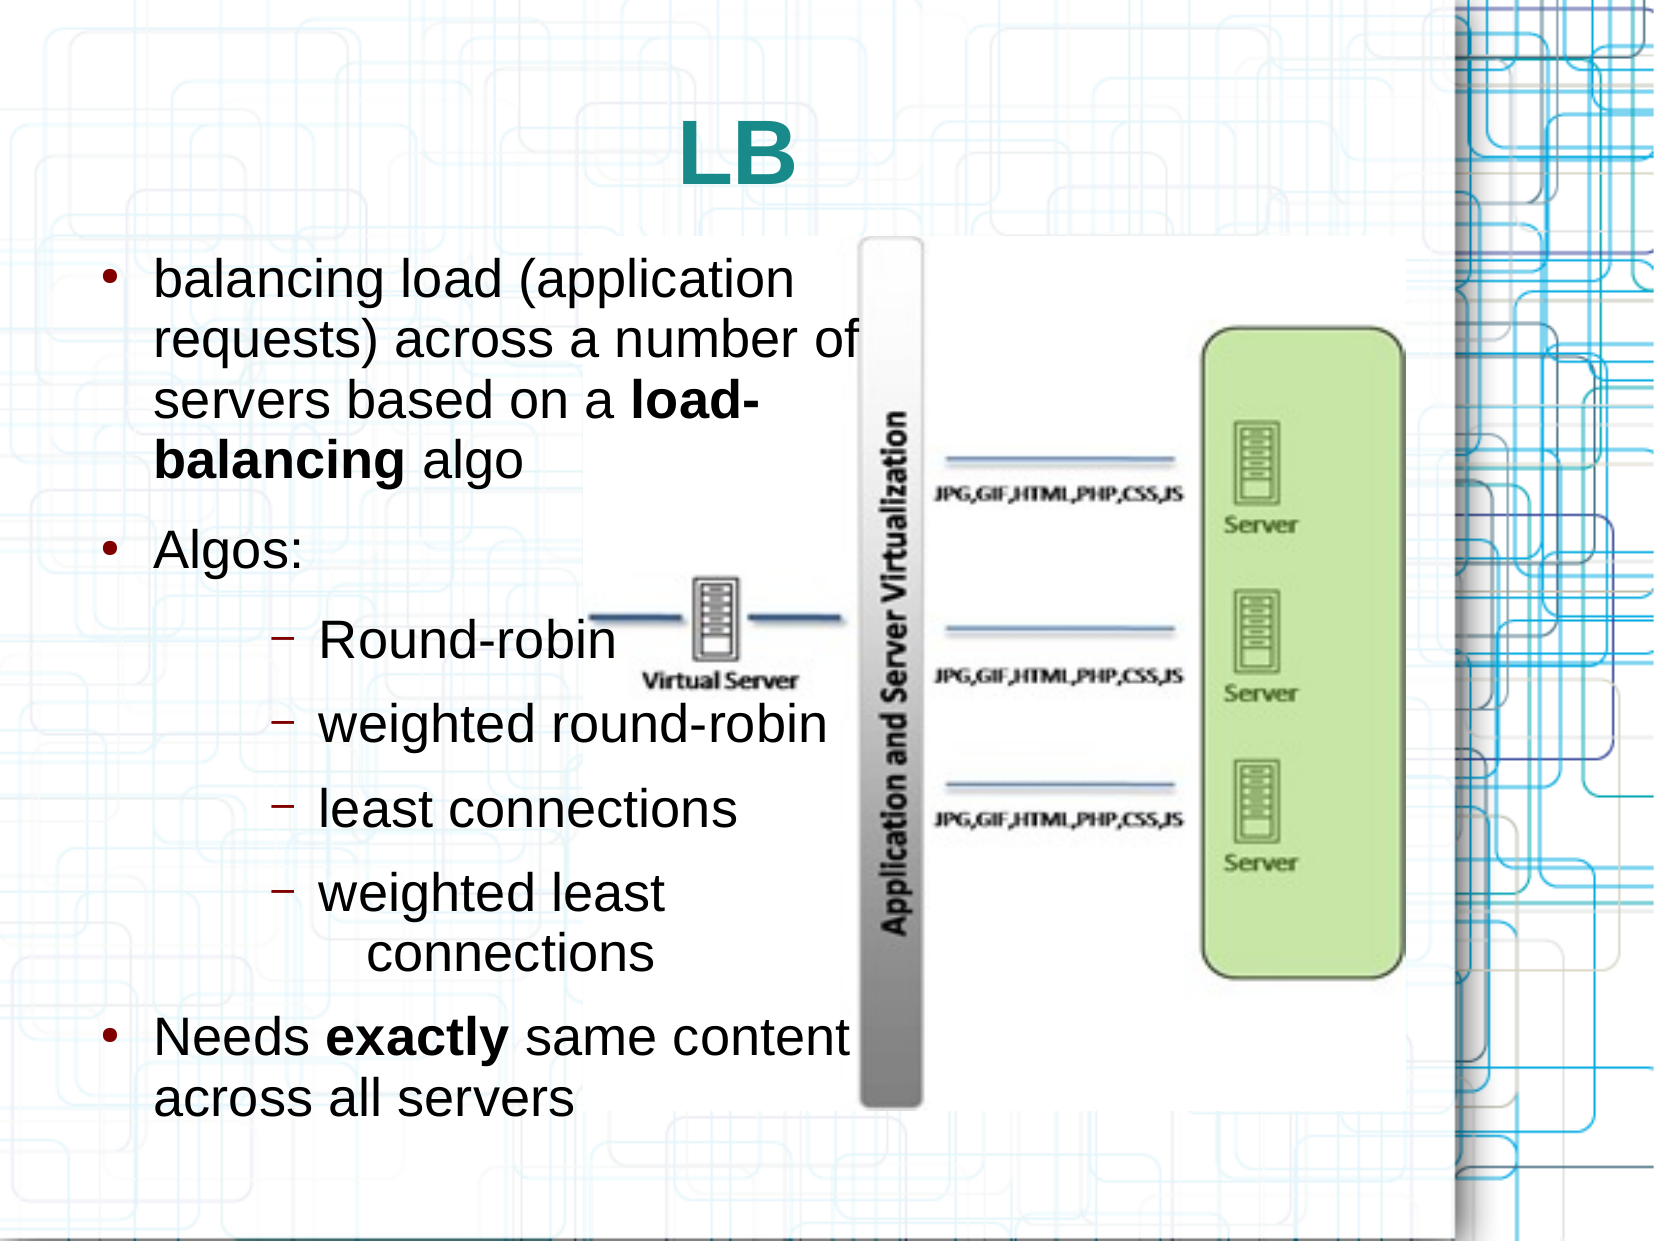

# LB
balancing load (application requests) across a number of servers based on a load-balancing algo
Algos:
Round-robin
weighted round-robin
least connections
weighted least connections
Needs exactly same content across all servers